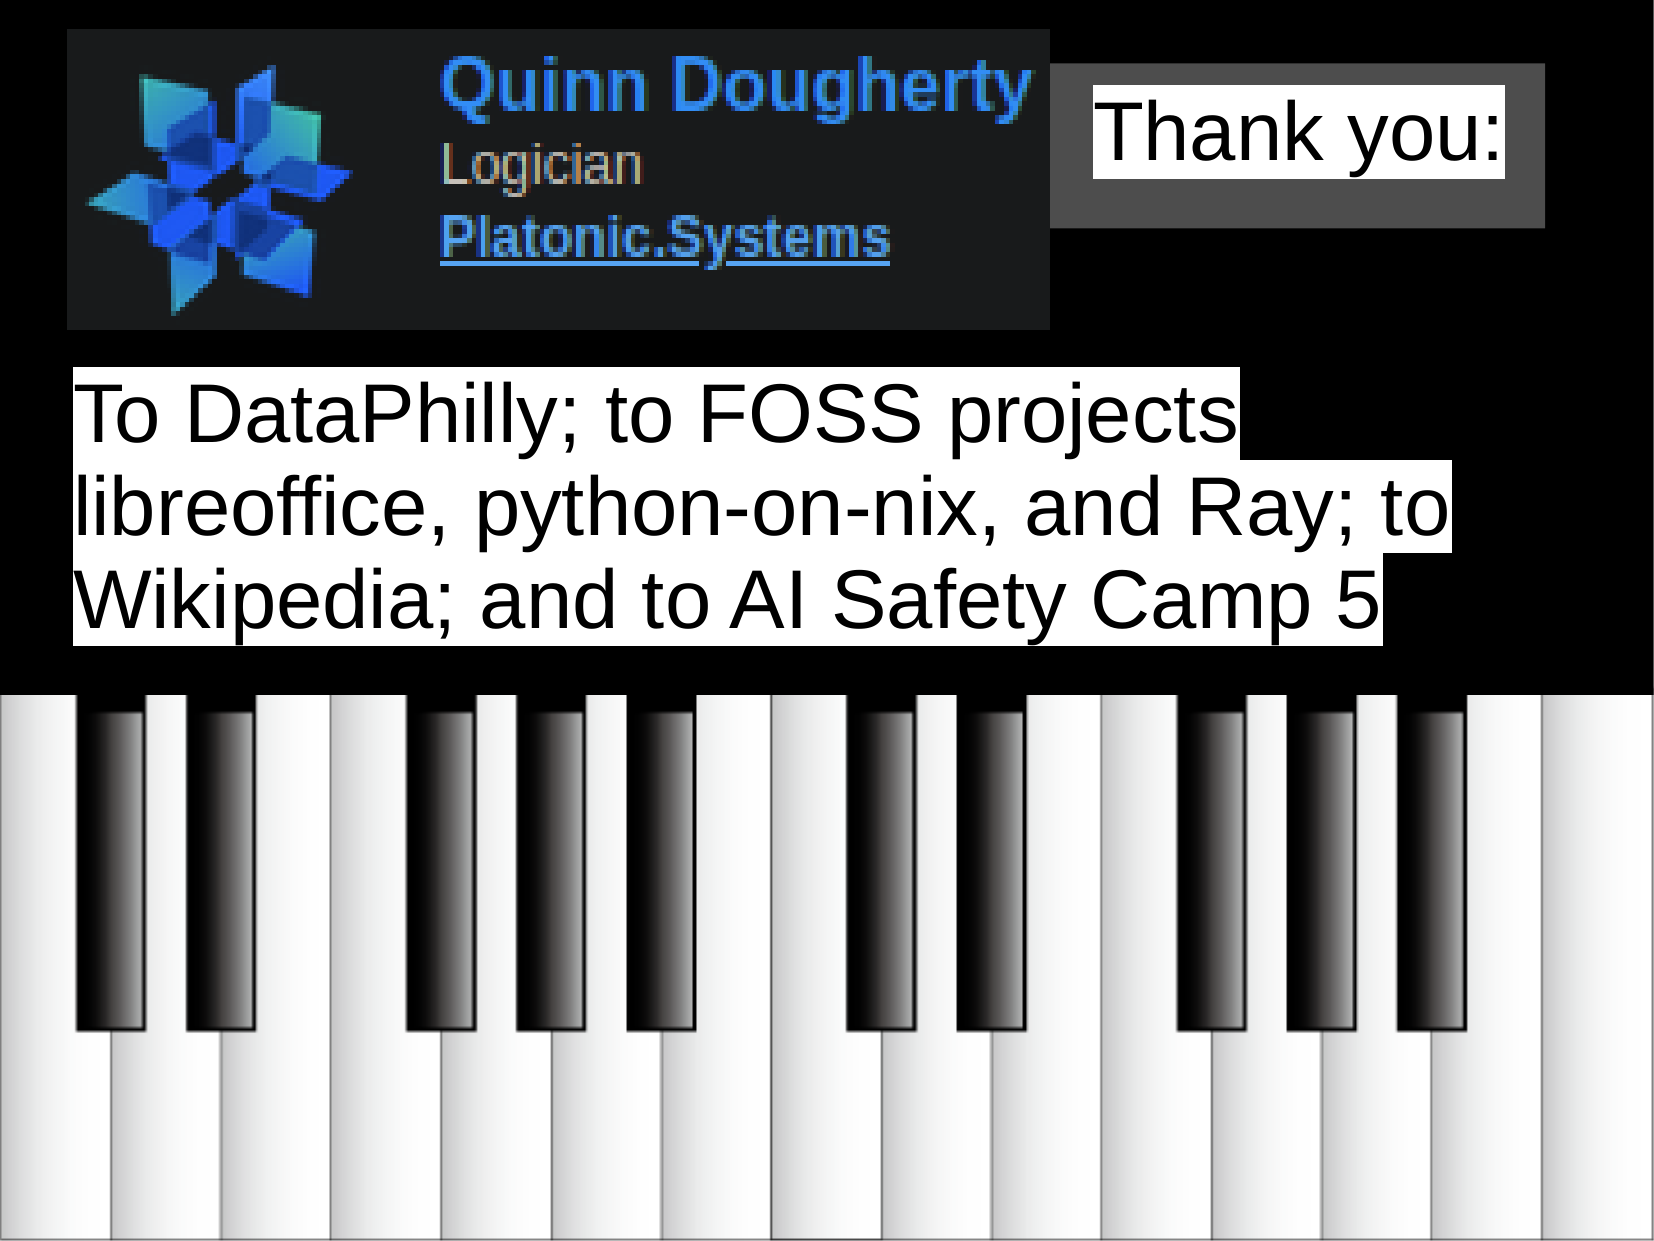

Thank you:
To DataPhilly; to FOSS projects libreoffice, python-on-nix, and Ray; to Wikipedia; and to AI Safety Camp 5